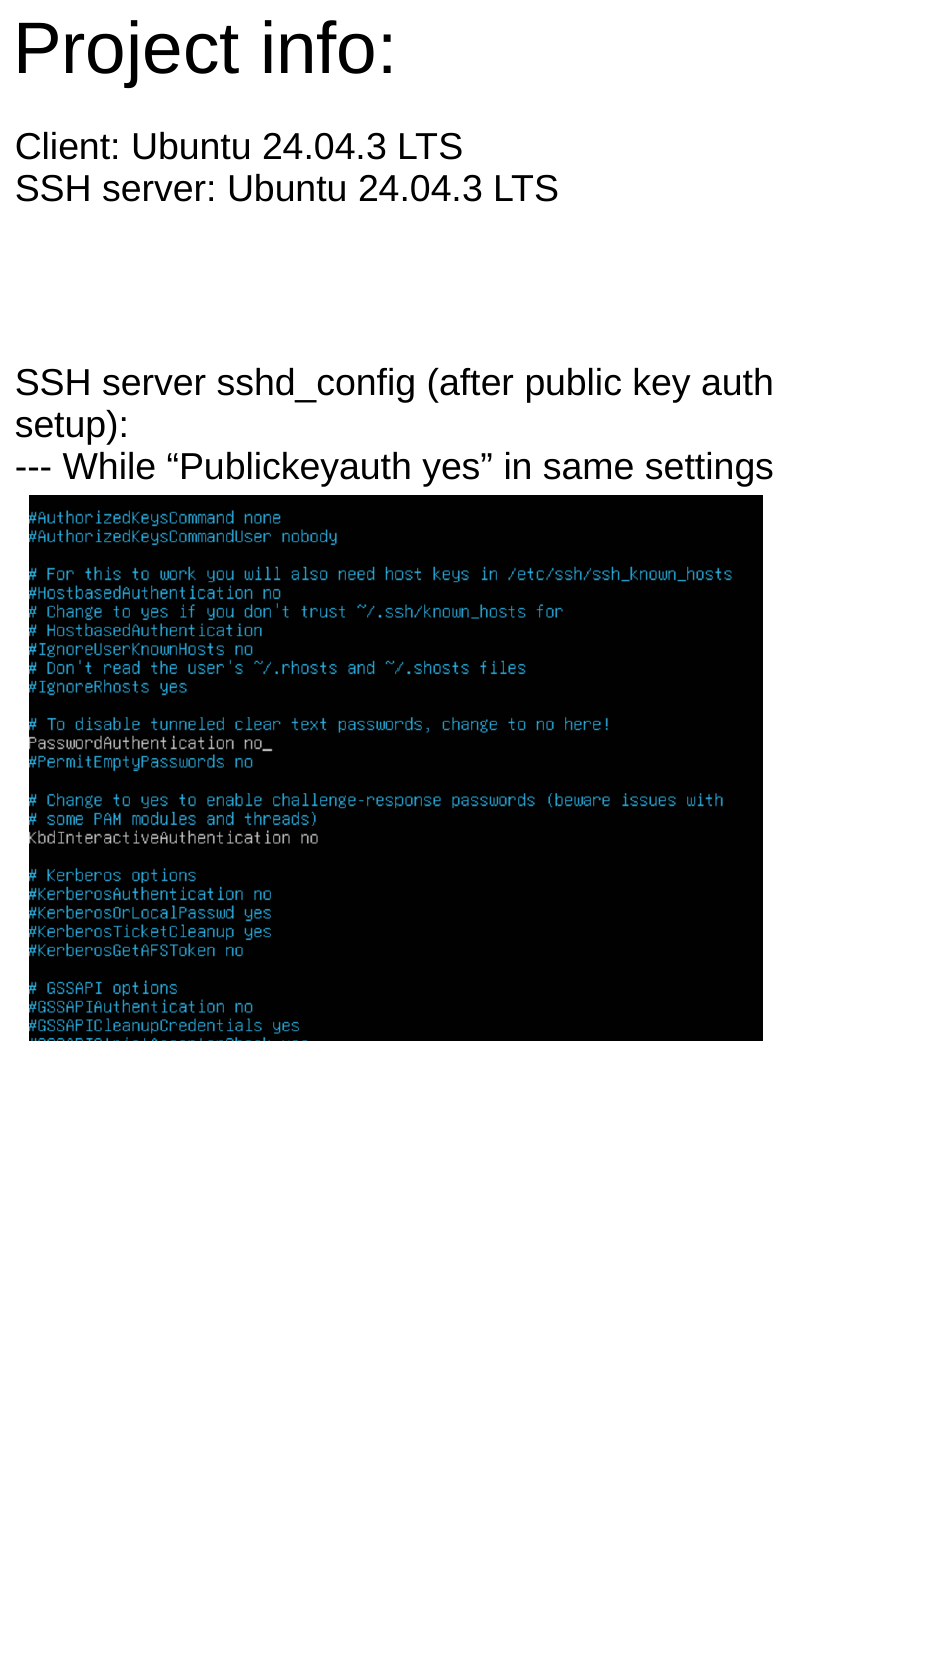

Project info:
Client: Ubuntu 24.04.3 LTS
SSH server: Ubuntu 24.04.3 LTS
SSH server sshd_config (after public key auth
setup):
--- While “Publickeyauth yes” in same settings